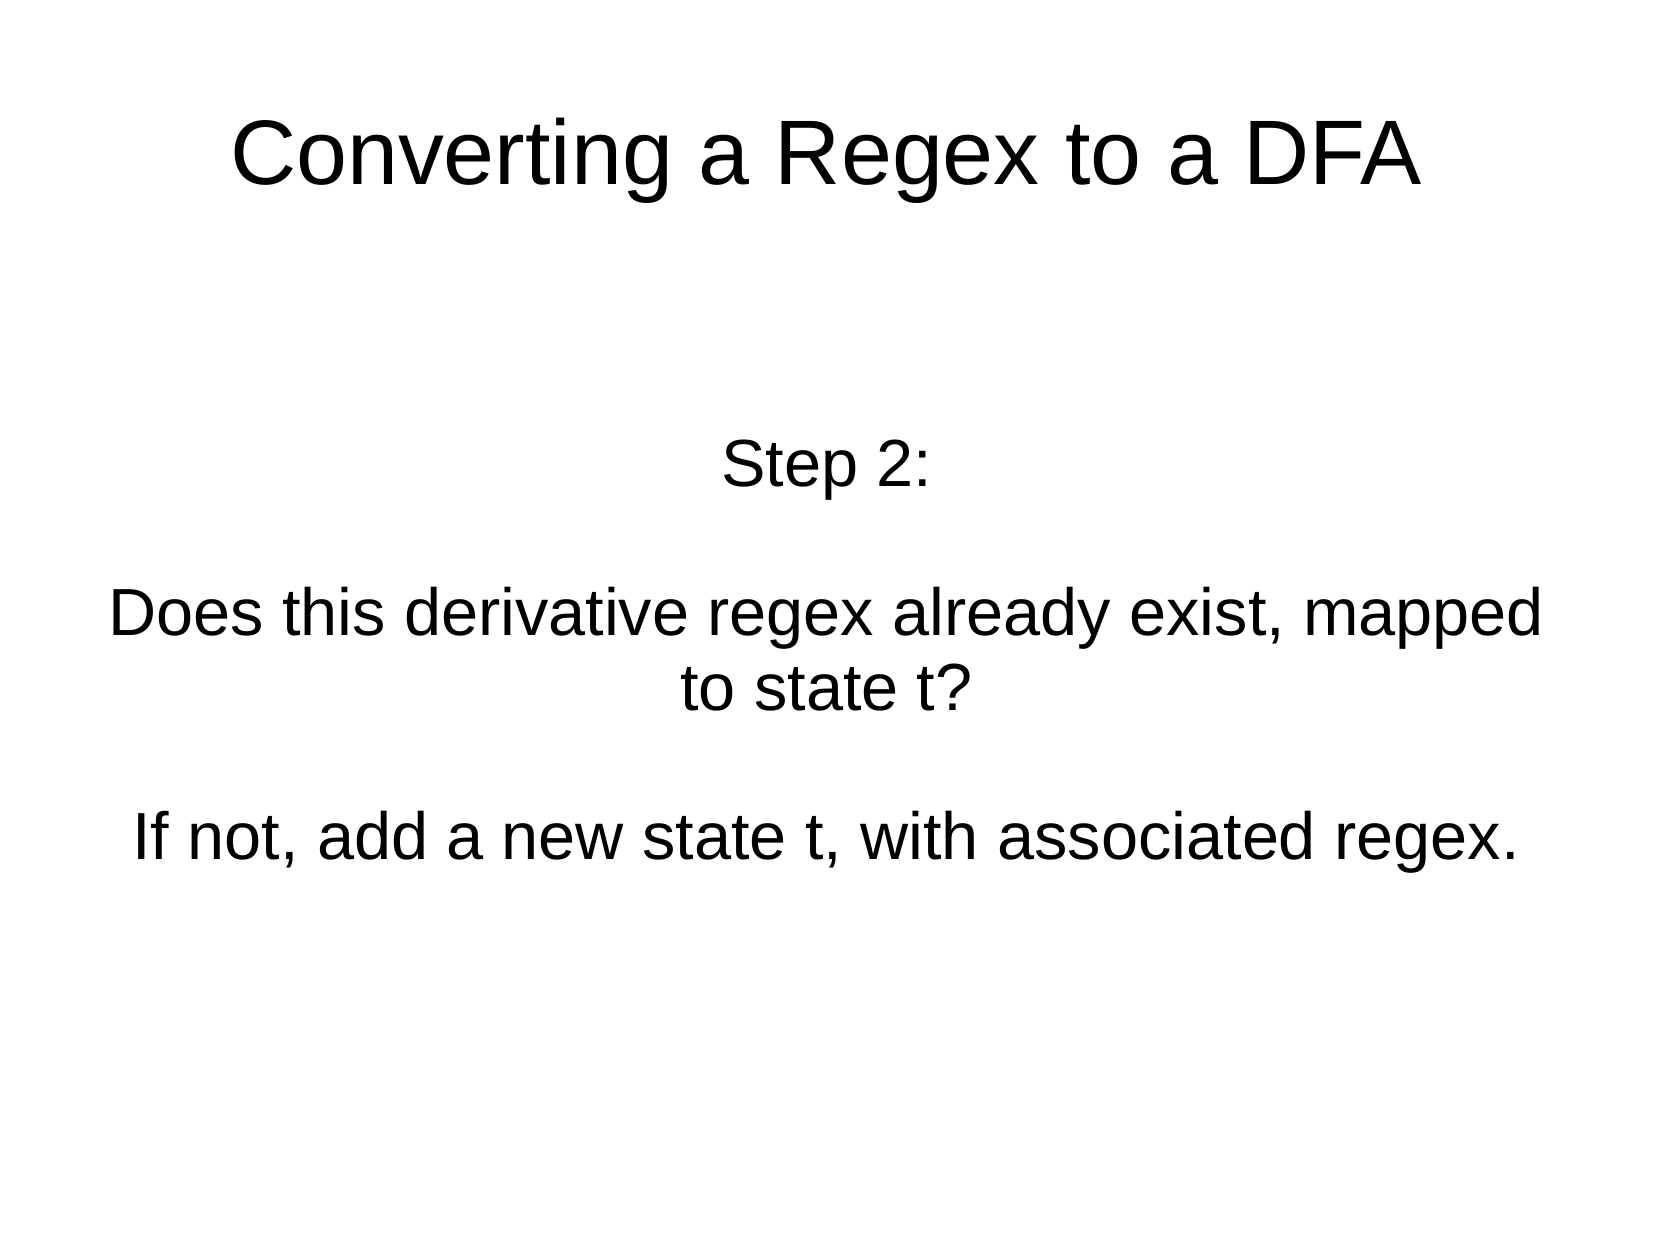

# Converting a Regex to a DFA
Step 2:
Does this derivative regex already exist, mapped to state t?
If not, add a new state t, with associated regex.